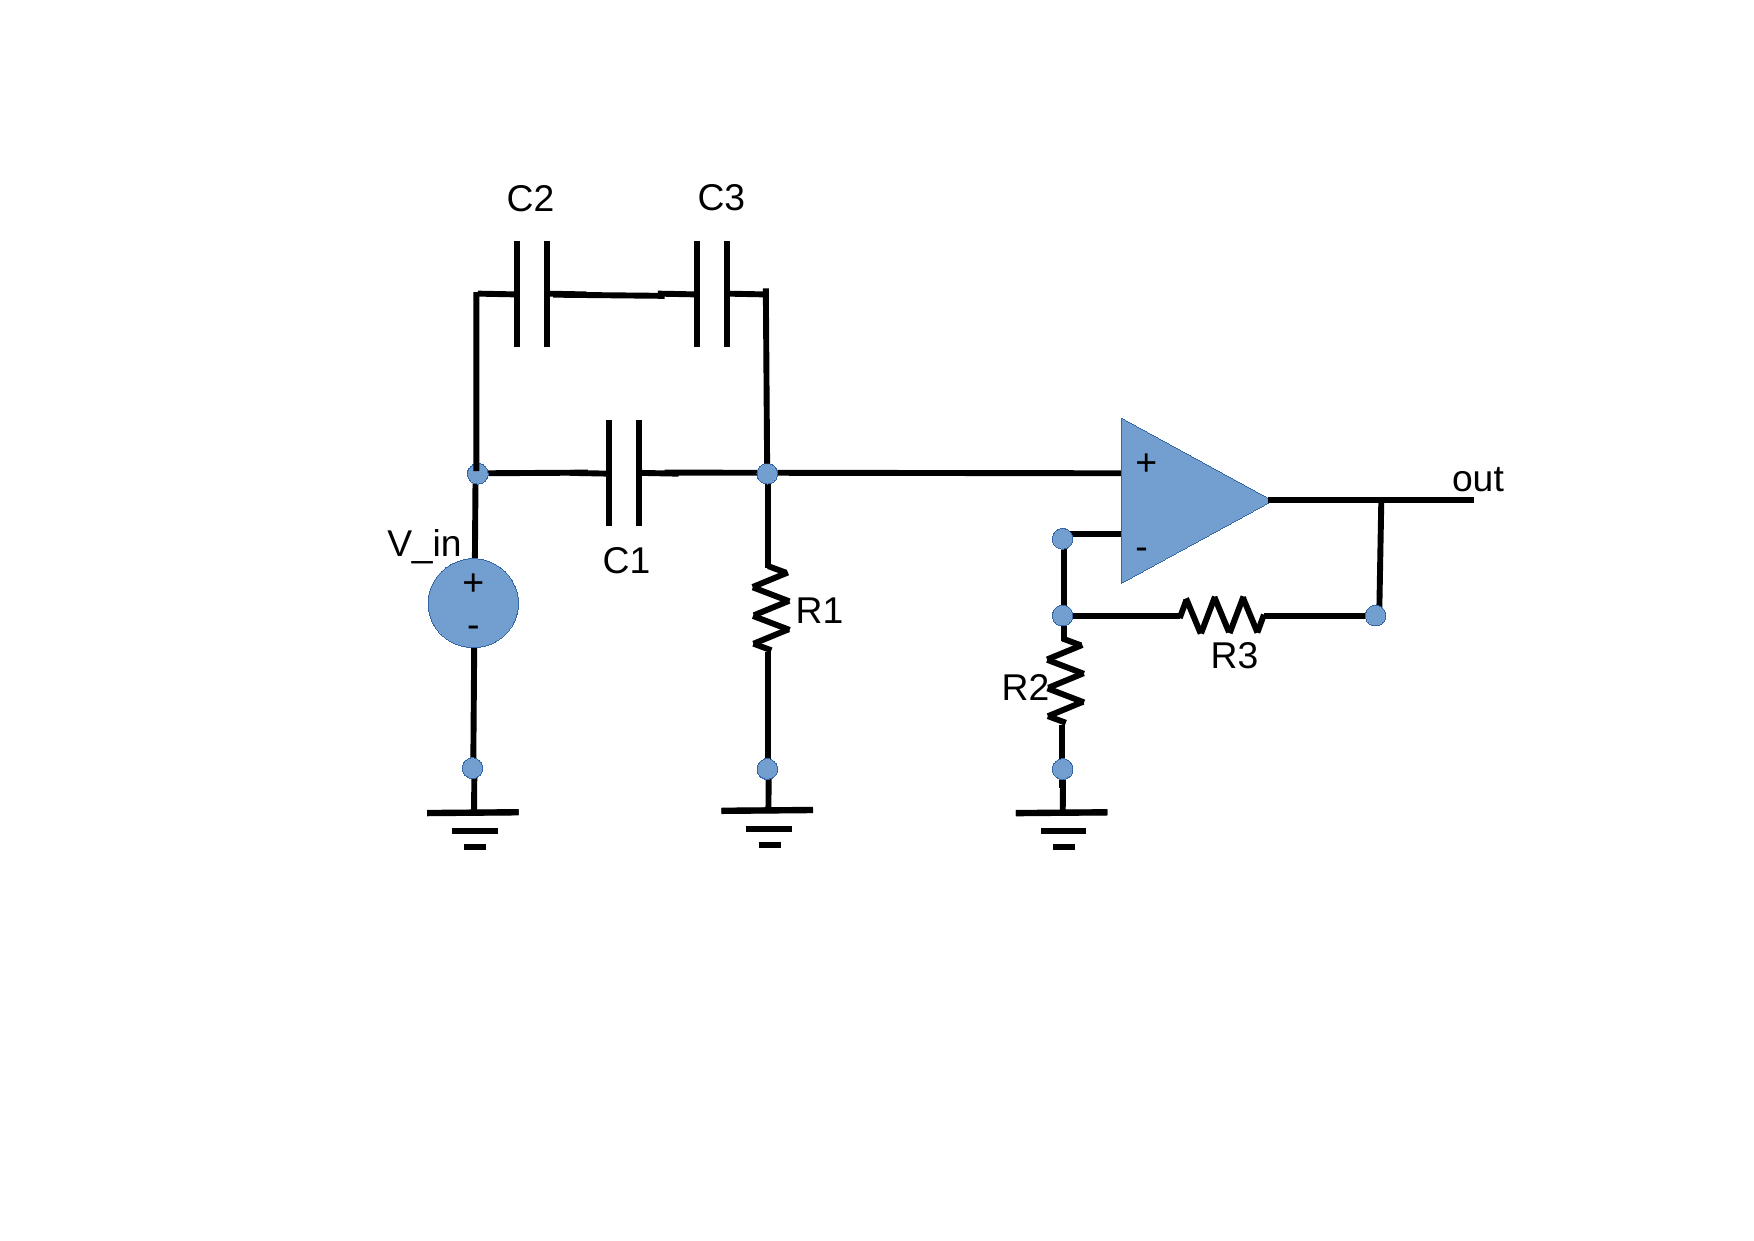

C3
C2
+
-
out
V_in
C1
+
-
R1
R3
R2